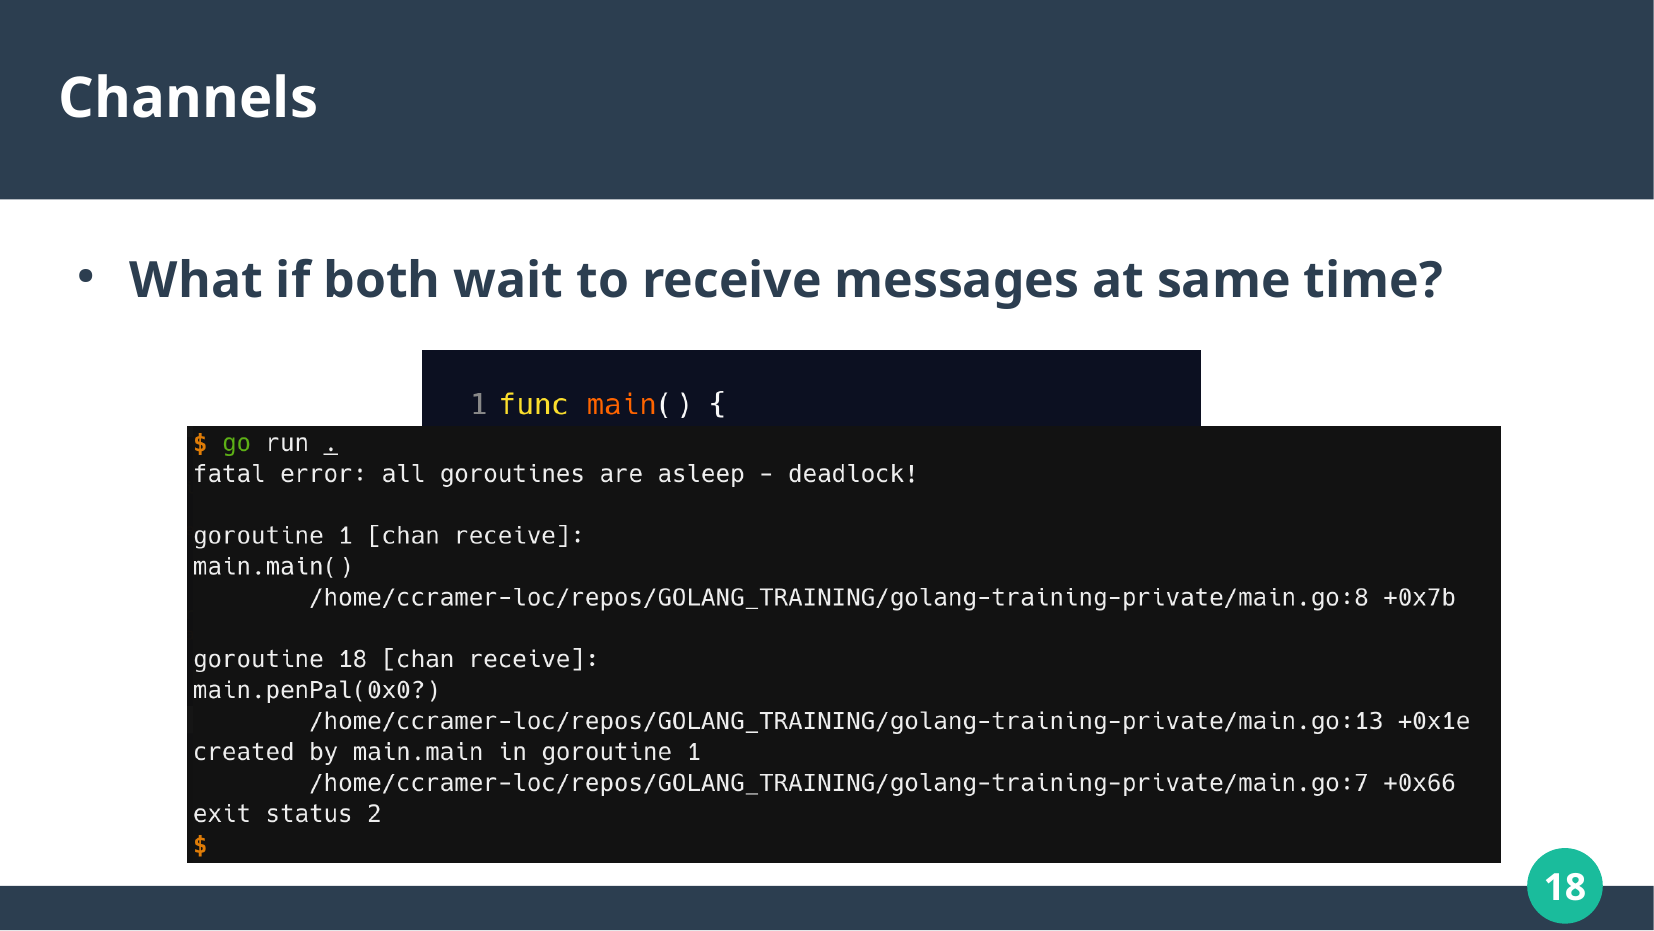

# Channels
What if both wait to receive messages at same time?